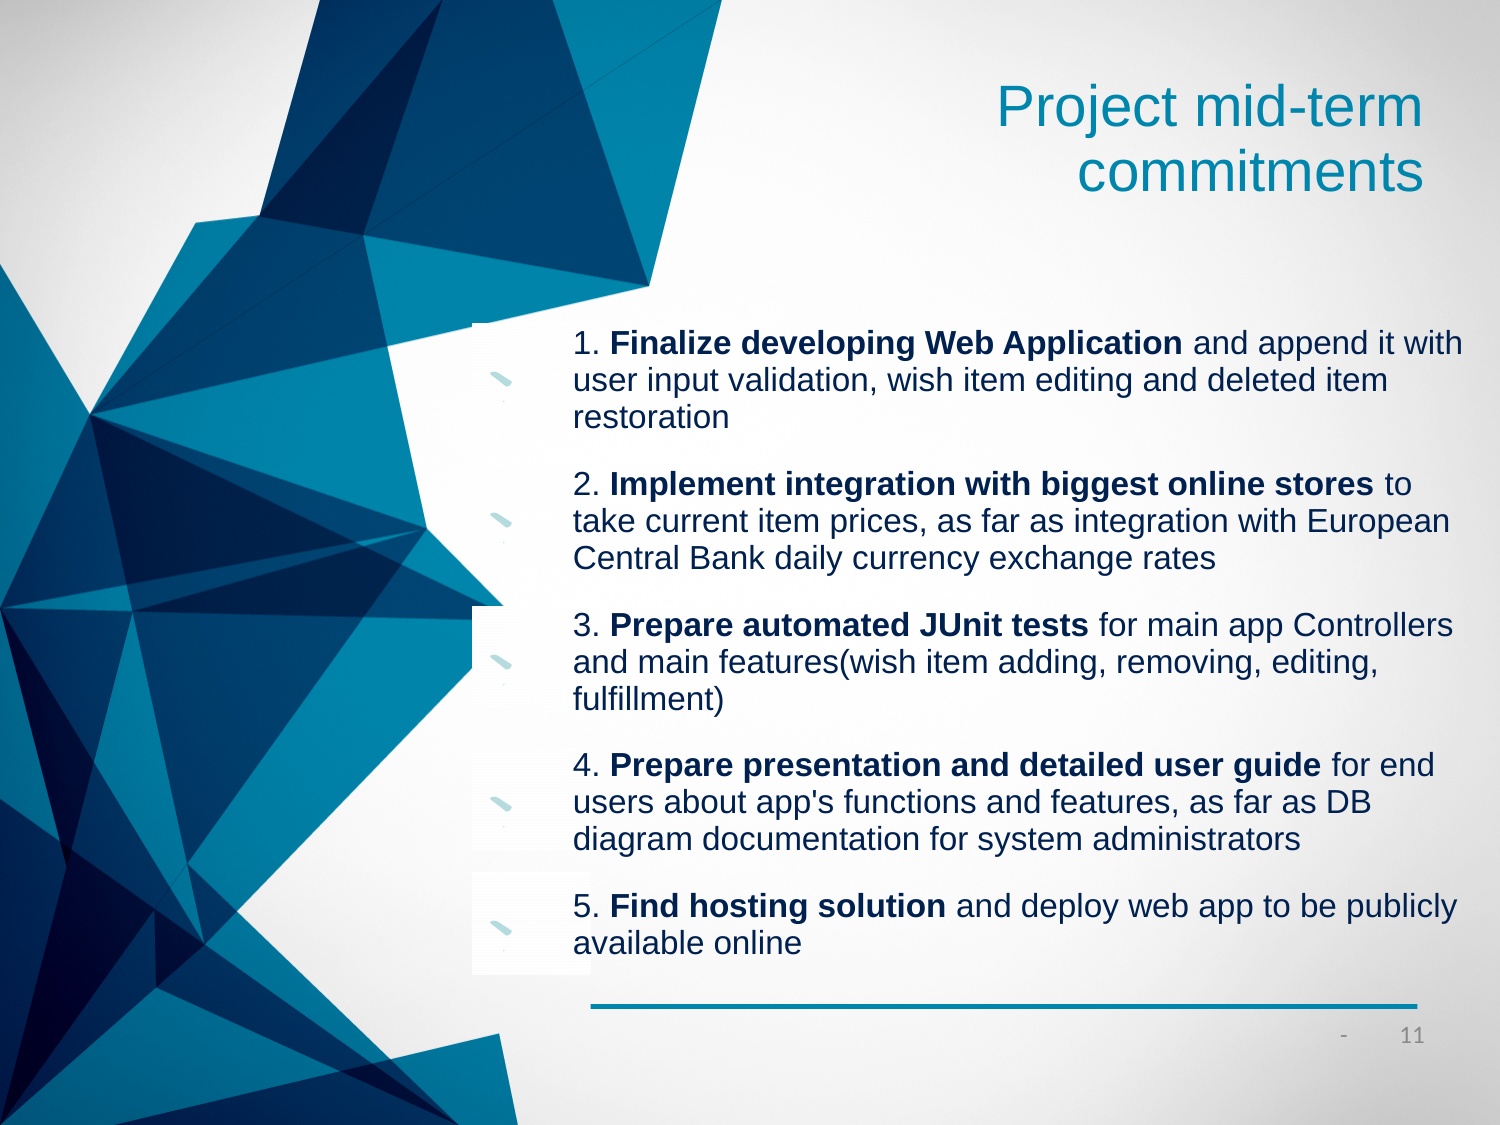

# Project mid-term commitments
1. Finalize developing Web Application and append it with user input validation, wish item editing and deleted item restoration
2. Implement integration with biggest online stores to take current item prices, as far as integration with European Central Bank daily currency exchange rates
3. Prepare automated JUnit tests for main app Controllers and main features(wish item adding, removing, editing, fulfillment)
4. Prepare presentation and detailed user guide for end users about app's functions and features, as far as DB diagram documentation for system administrators
5. Find hosting solution and deploy web app to be publicly available online
11